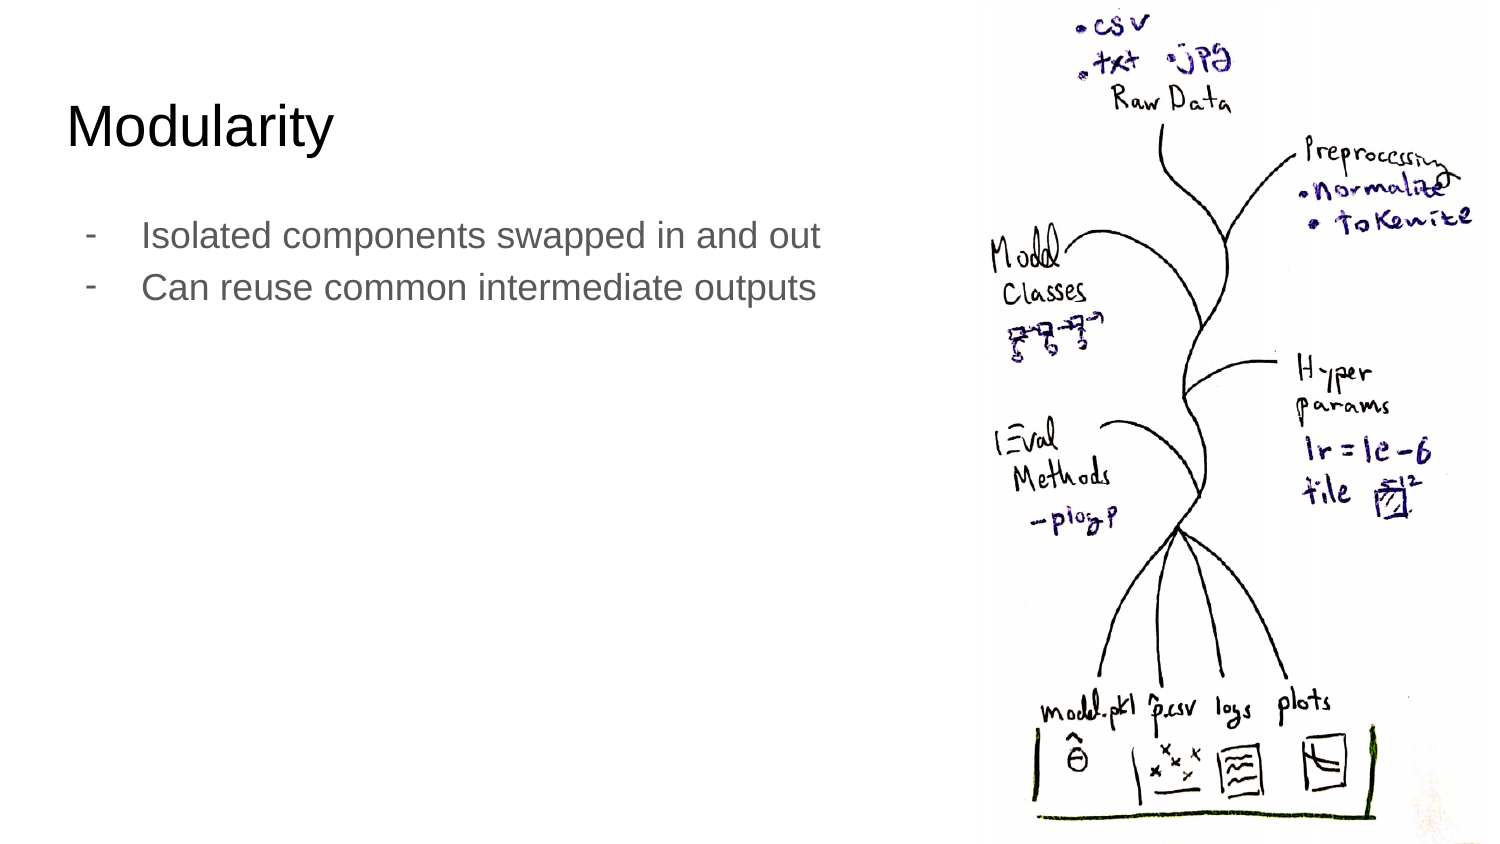

# Modularity
Isolated components swapped in and out
Can reuse common intermediate outputs